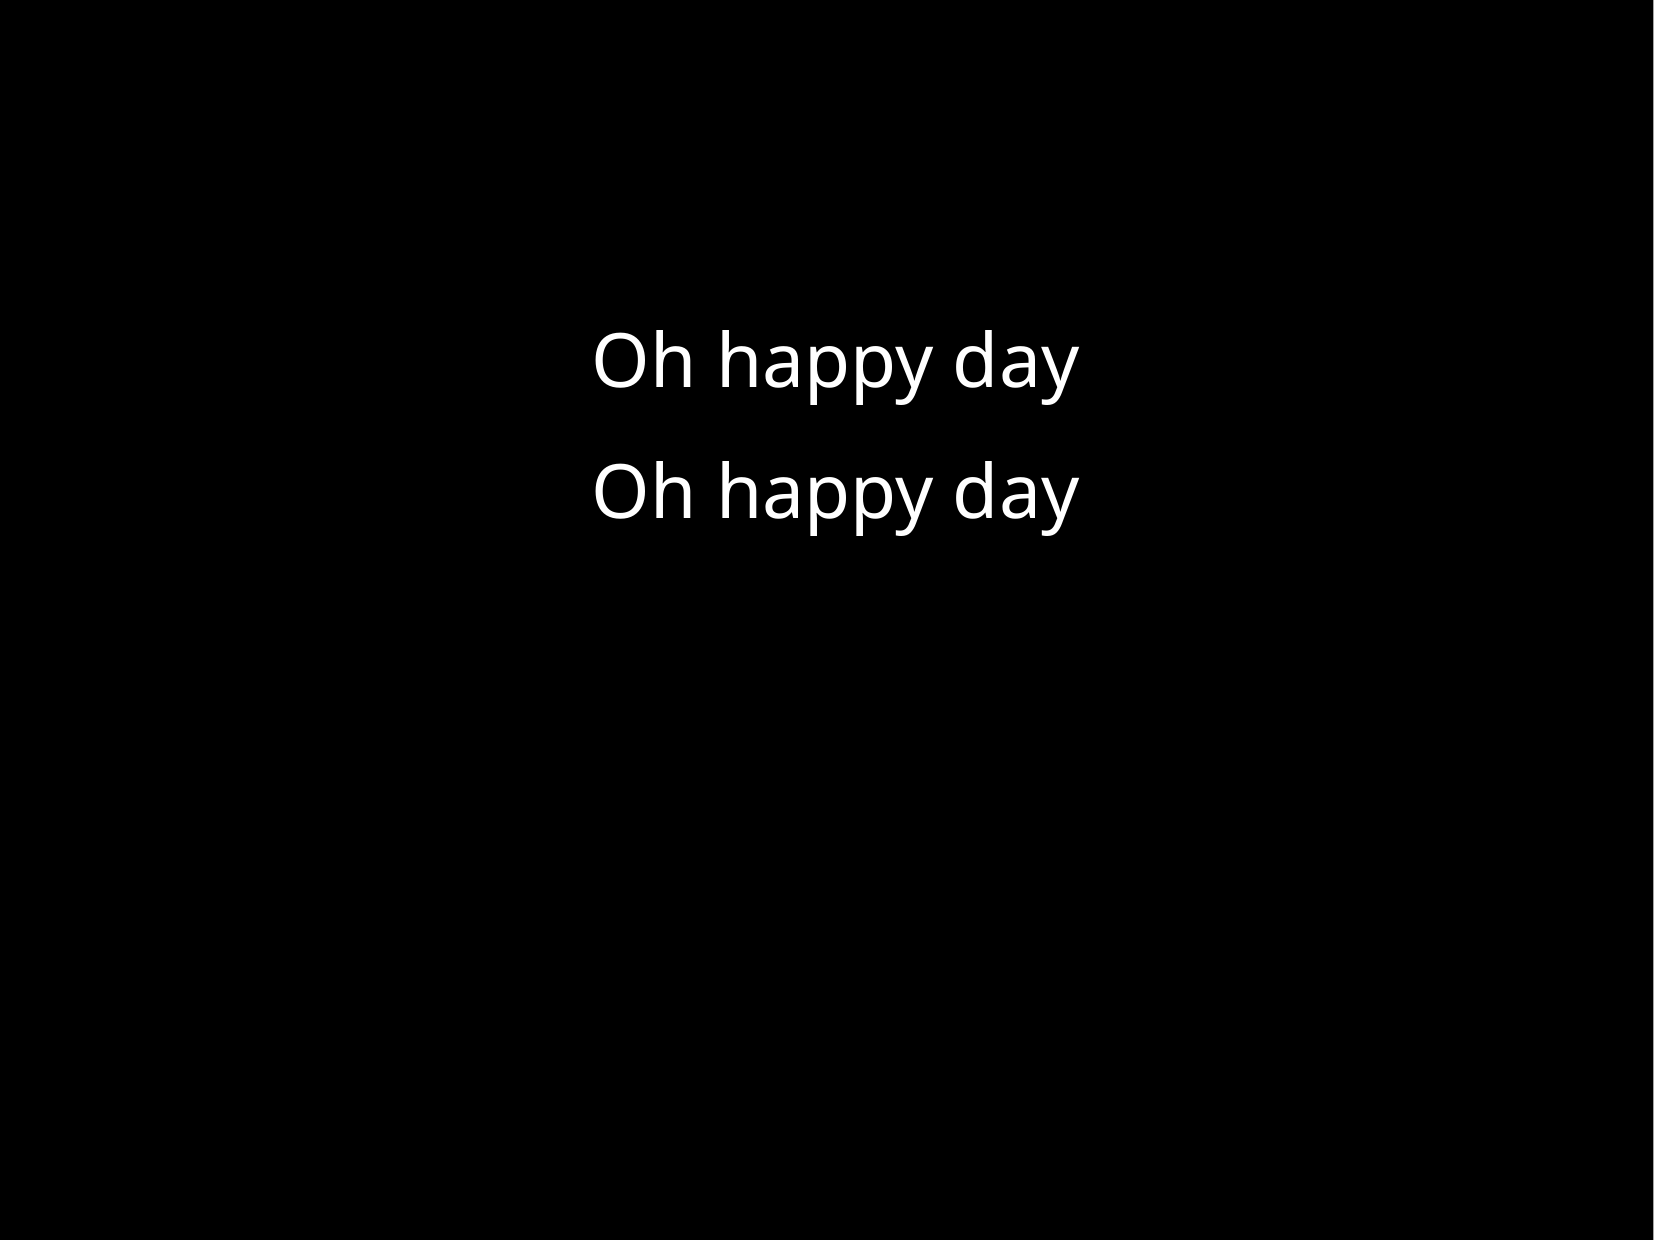

#
Oh happy day
Oh happy day